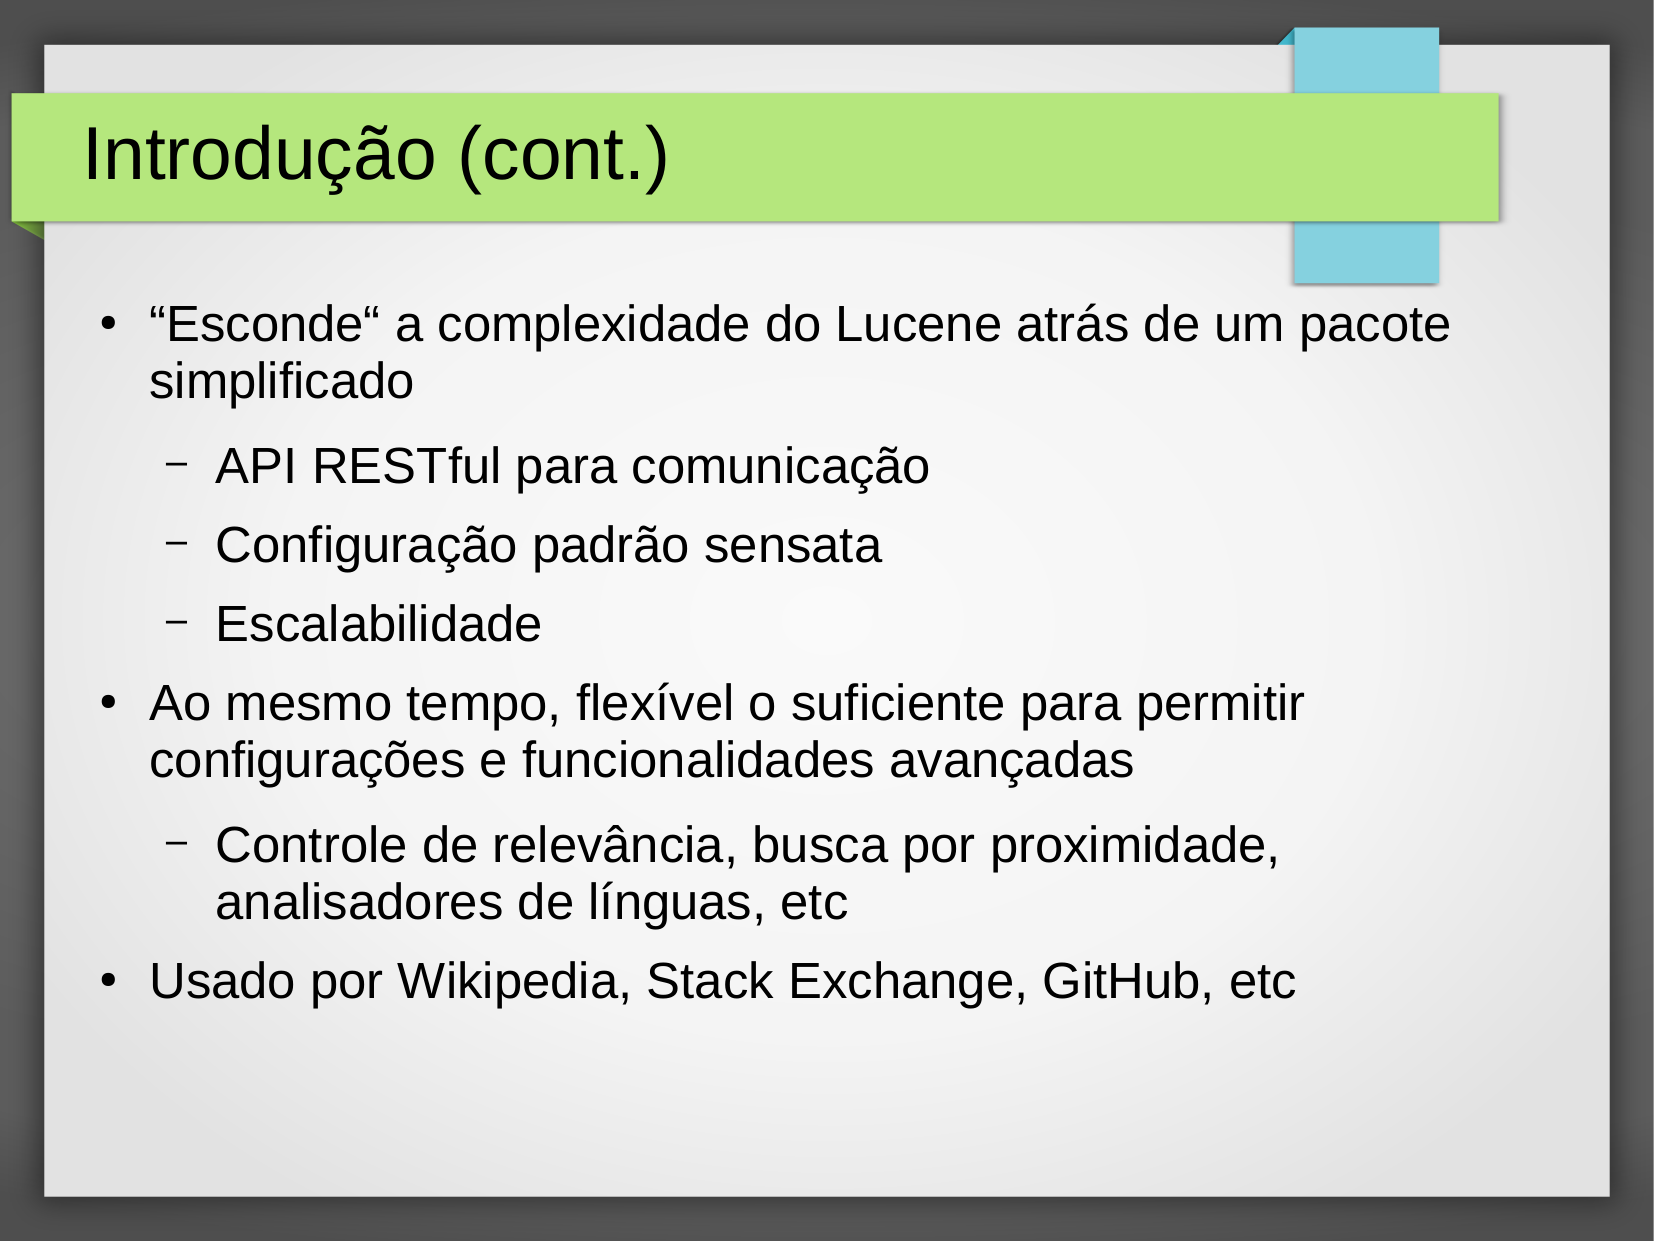

# Introdução (cont.)
“Esconde“ a complexidade do Lucene atrás de um pacote simplificado
API RESTful para comunicação
Configuração padrão sensata
Escalabilidade
Ao mesmo tempo, flexível o suficiente para permitir configurações e funcionalidades avançadas
Controle de relevância, busca por proximidade, analisadores de línguas, etc
Usado por Wikipedia, Stack Exchange, GitHub, etc